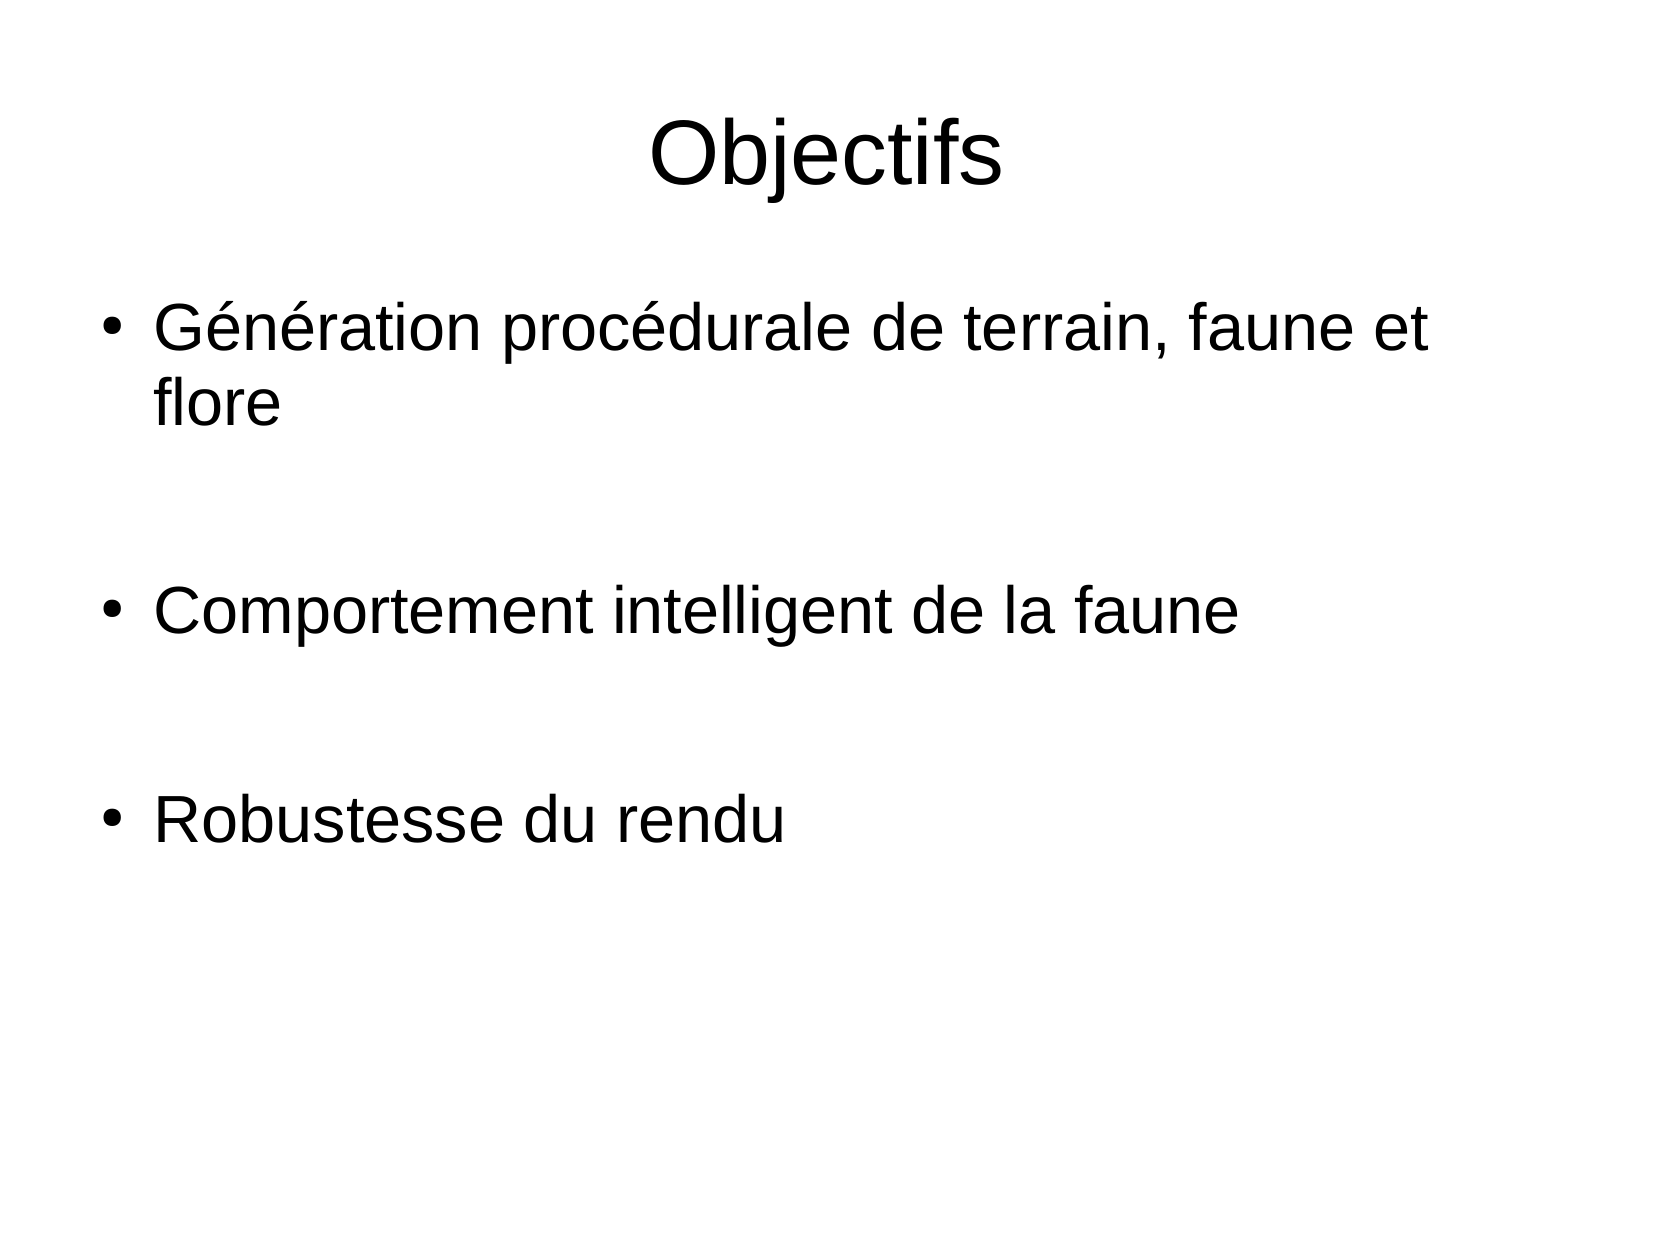

# Objectifs
Génération procédurale de terrain, faune et flore
Comportement intelligent de la faune
Robustesse du rendu